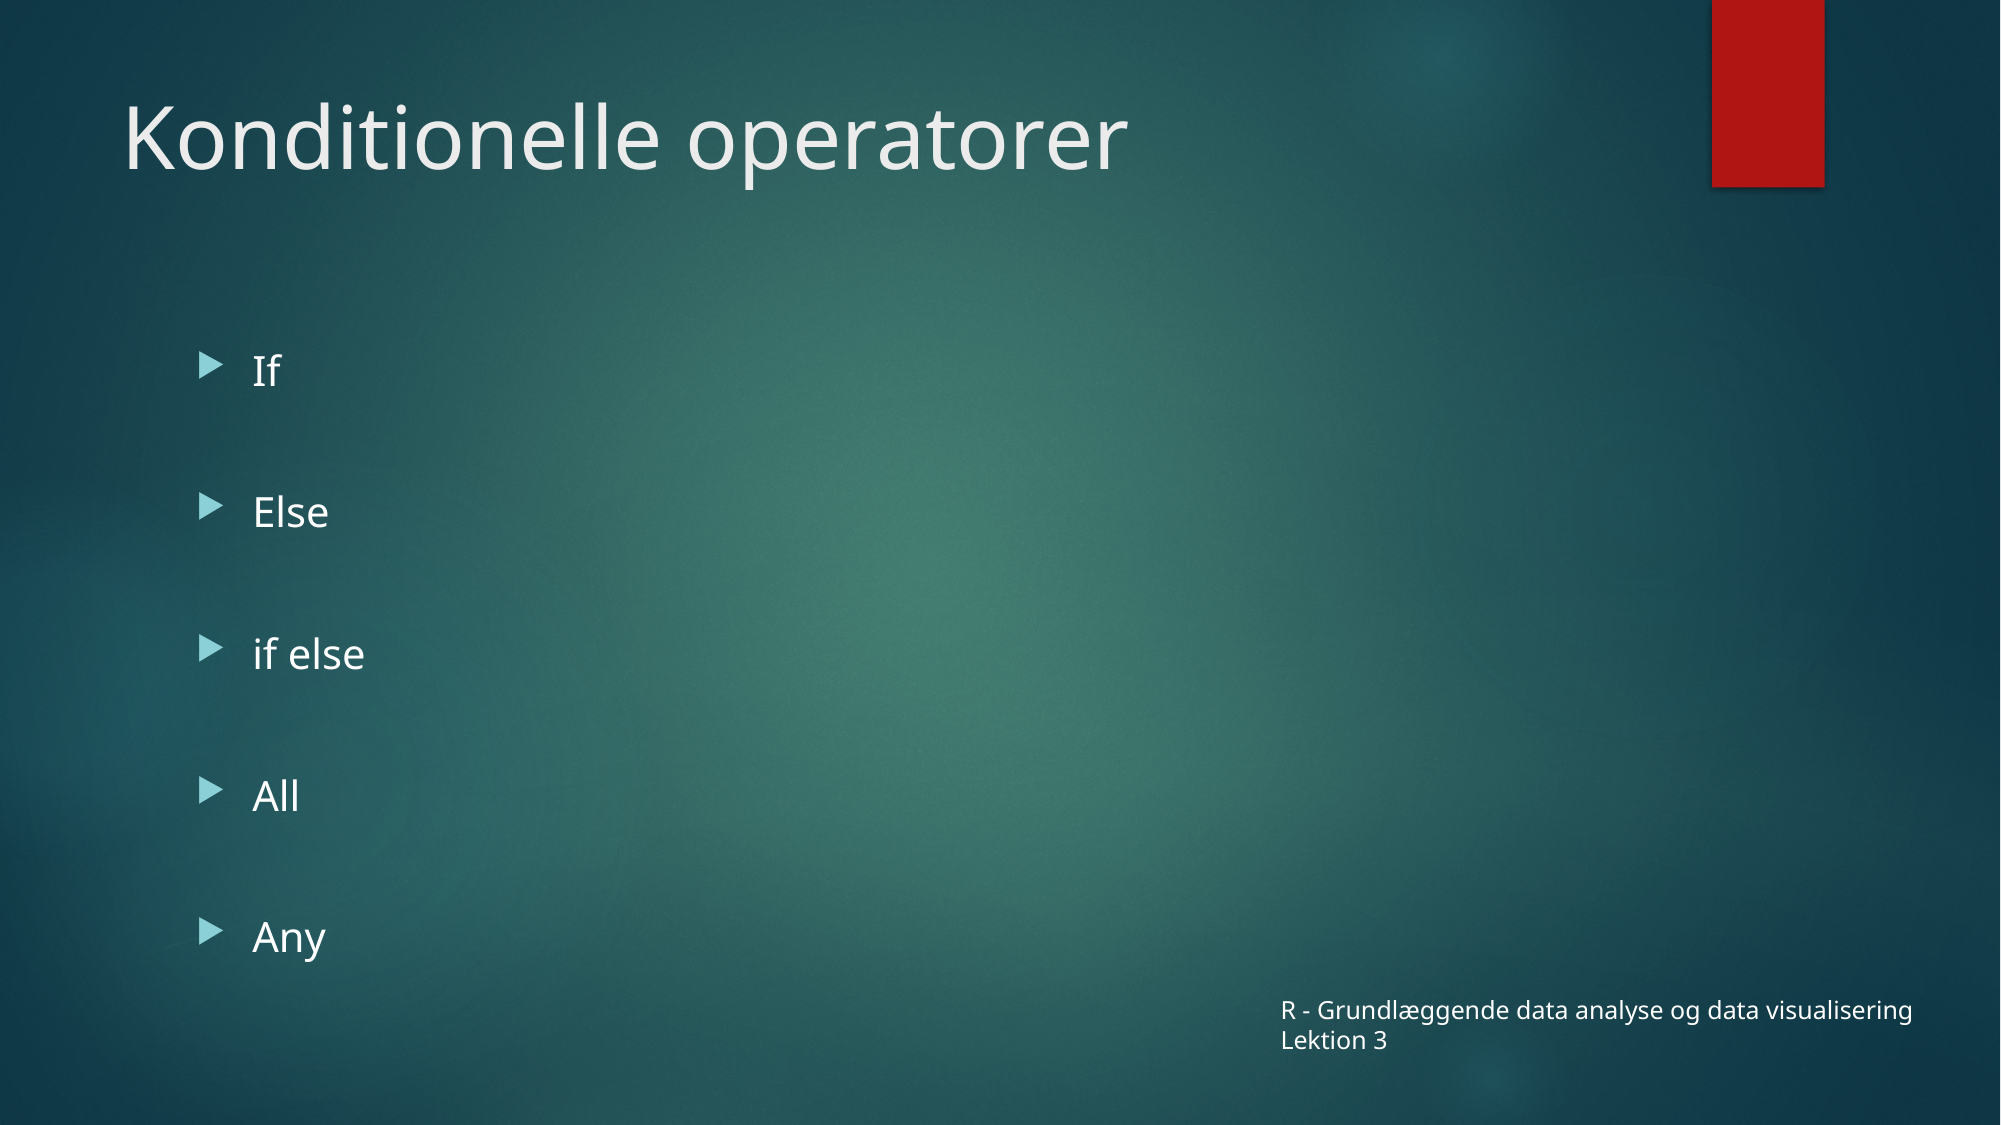

# Konditionelle operatorer
If
Else
if else
All
Any
R - Grundlæggende data analyse og data visualisering Lektion 3